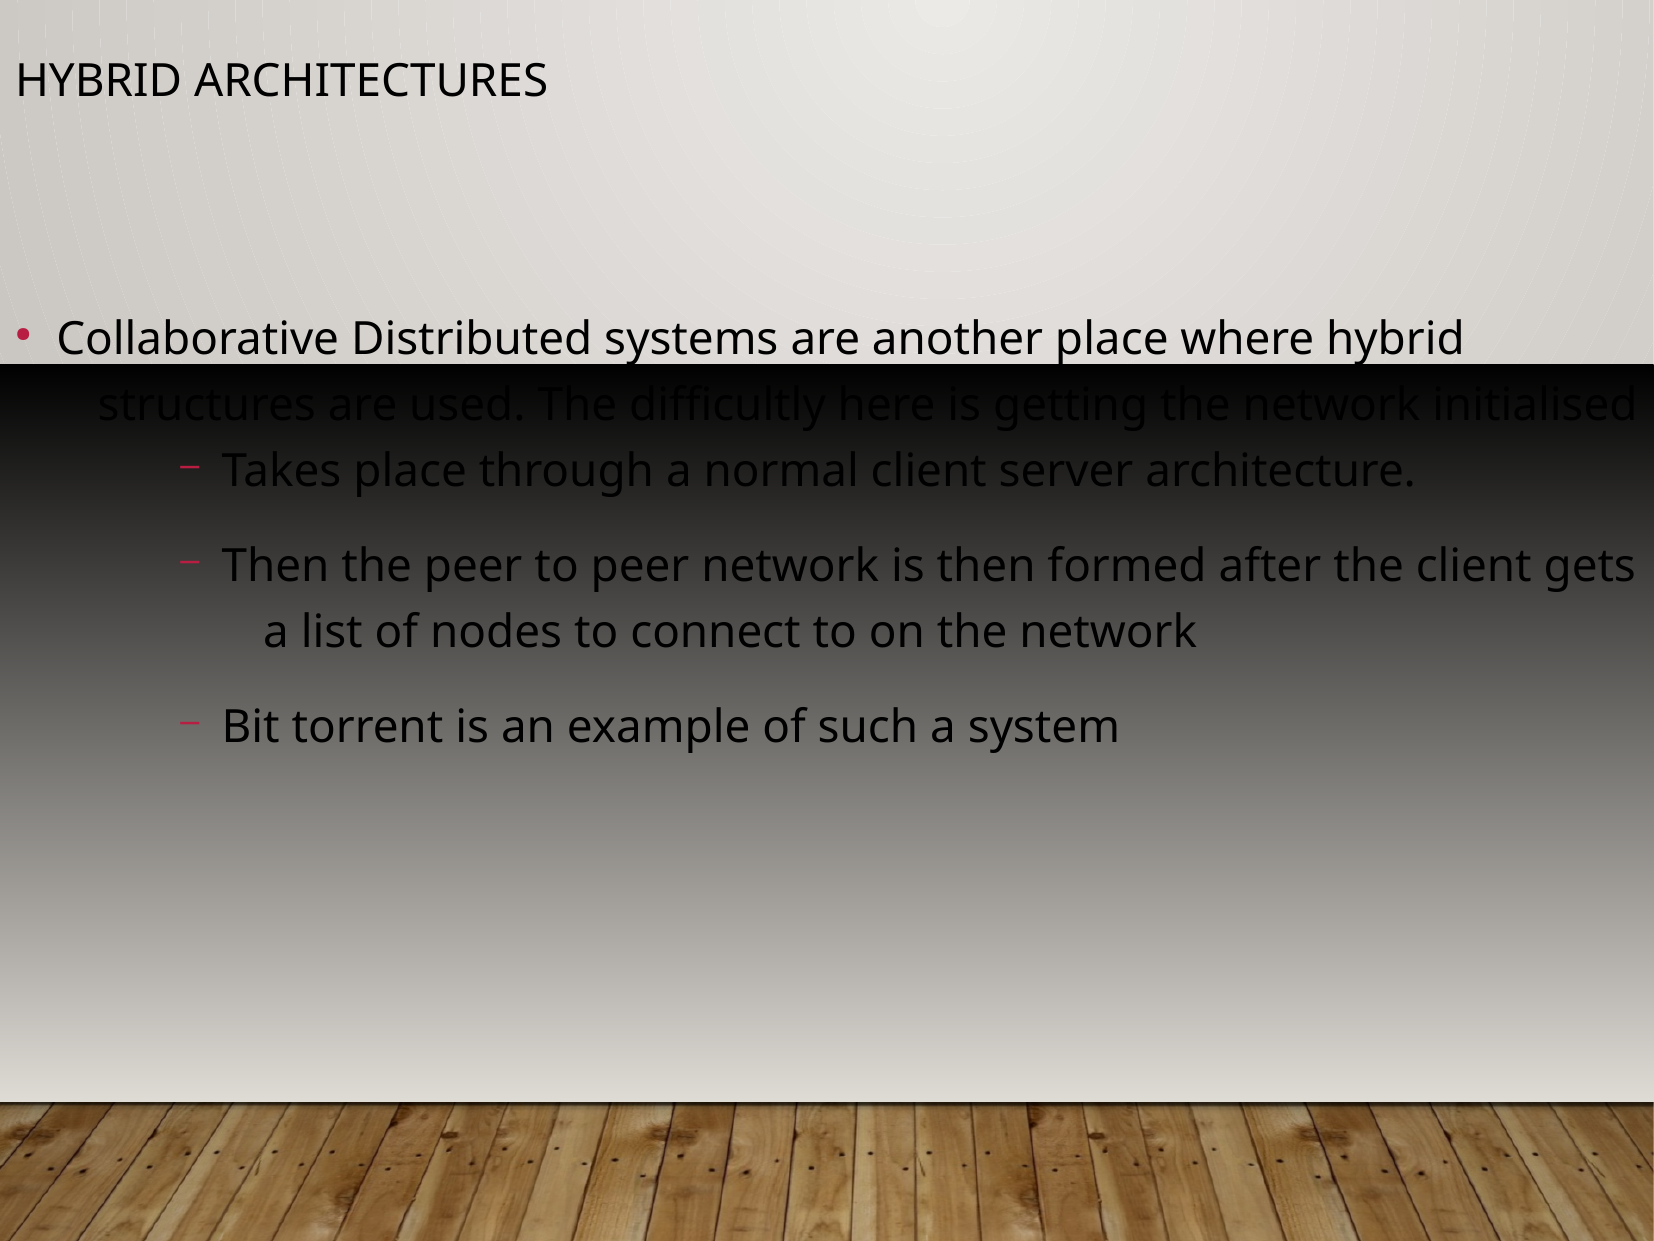

# Hybrid Architectures
Collaborative Distributed systems are another place where hybrid structures are used. The difficultly here is getting the network initialised
Takes place through a normal client server architecture.
Then the peer to peer network is then formed after the client gets a list of nodes to connect to on the network
Bit torrent is an example of such a system